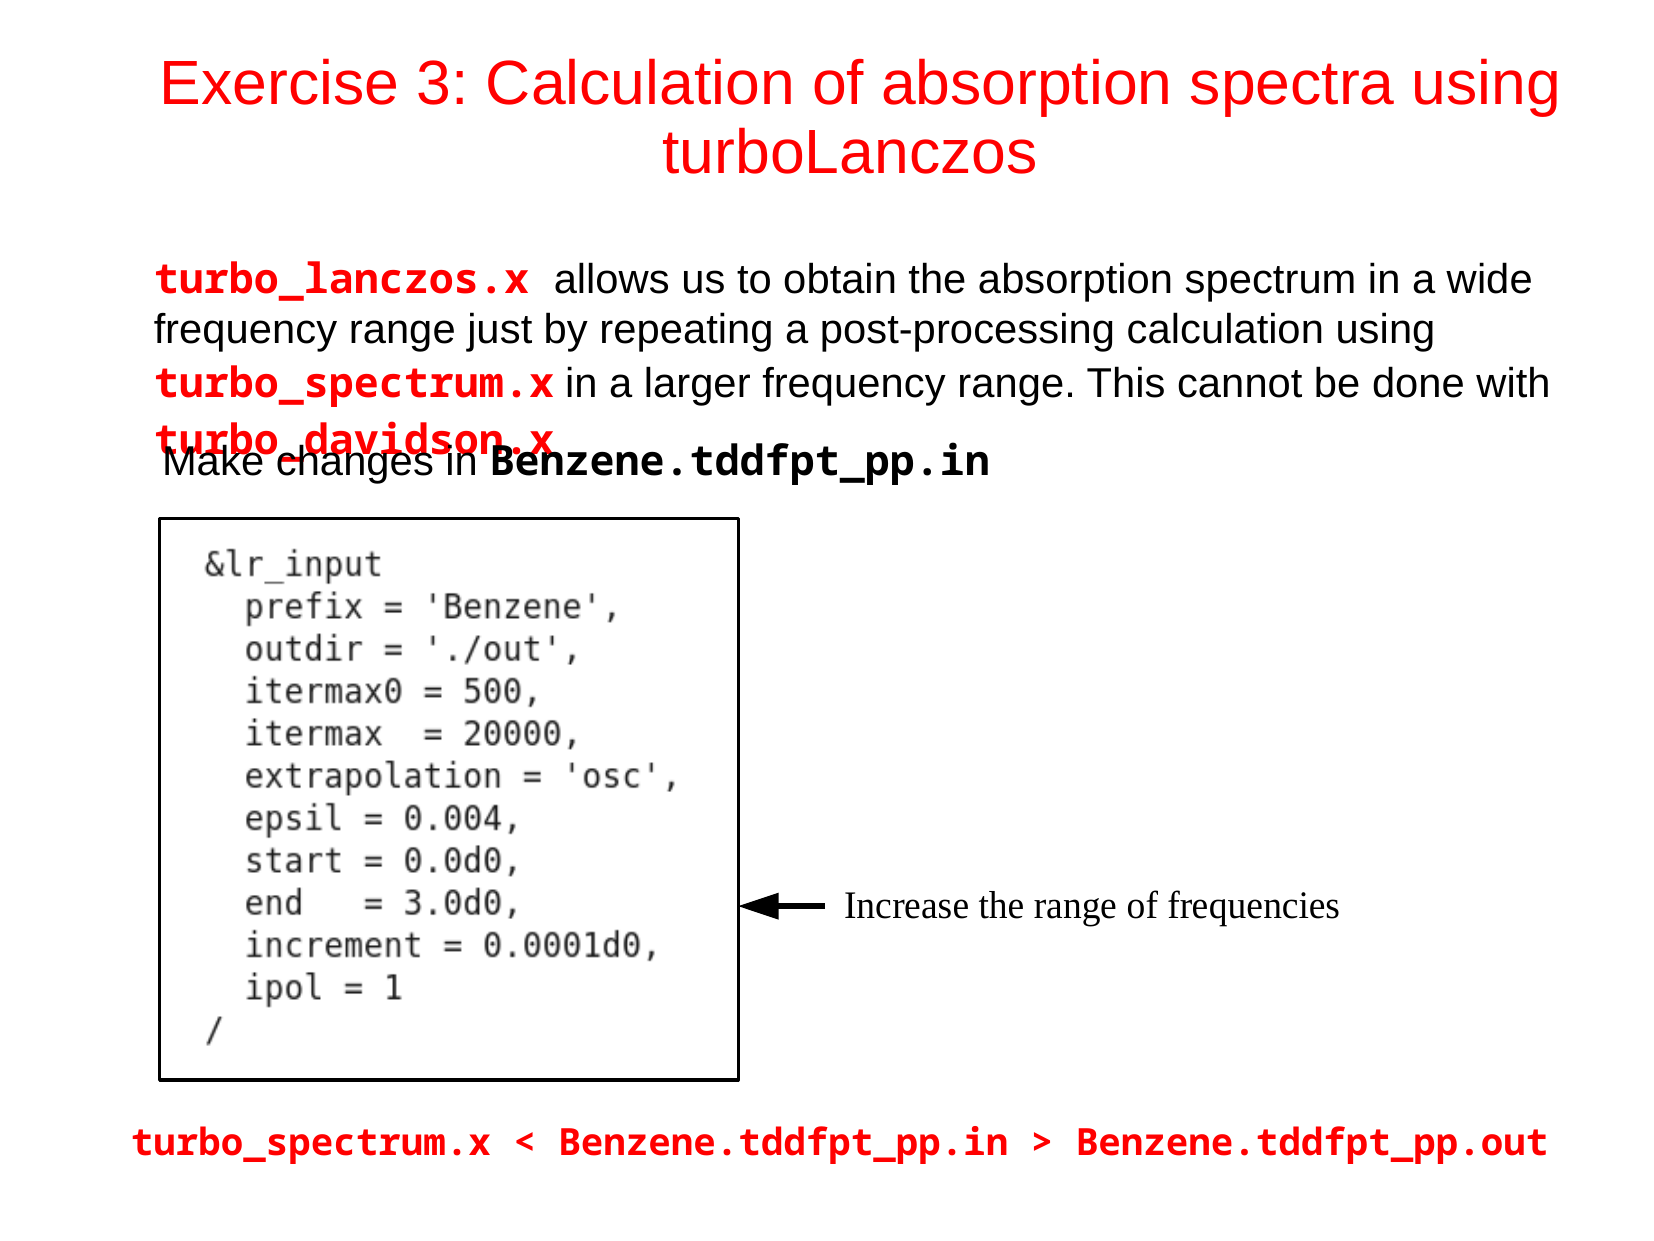

Exercise 3: Calculation of absorption spectra using turboLanczos
# turbo_lanczos.x allows us to obtain the absorption spectrum in a wide frequency range just by repeating a post-processing calculation using turbo_spectrum.x in a larger frequency range. This cannot be done with turbo_davidson.x
Make changes in Benzene.tddfpt_pp.in
turbo_spectrum.x < Benzene.tddfpt_pp.in > Benzene.tddfpt_pp.out